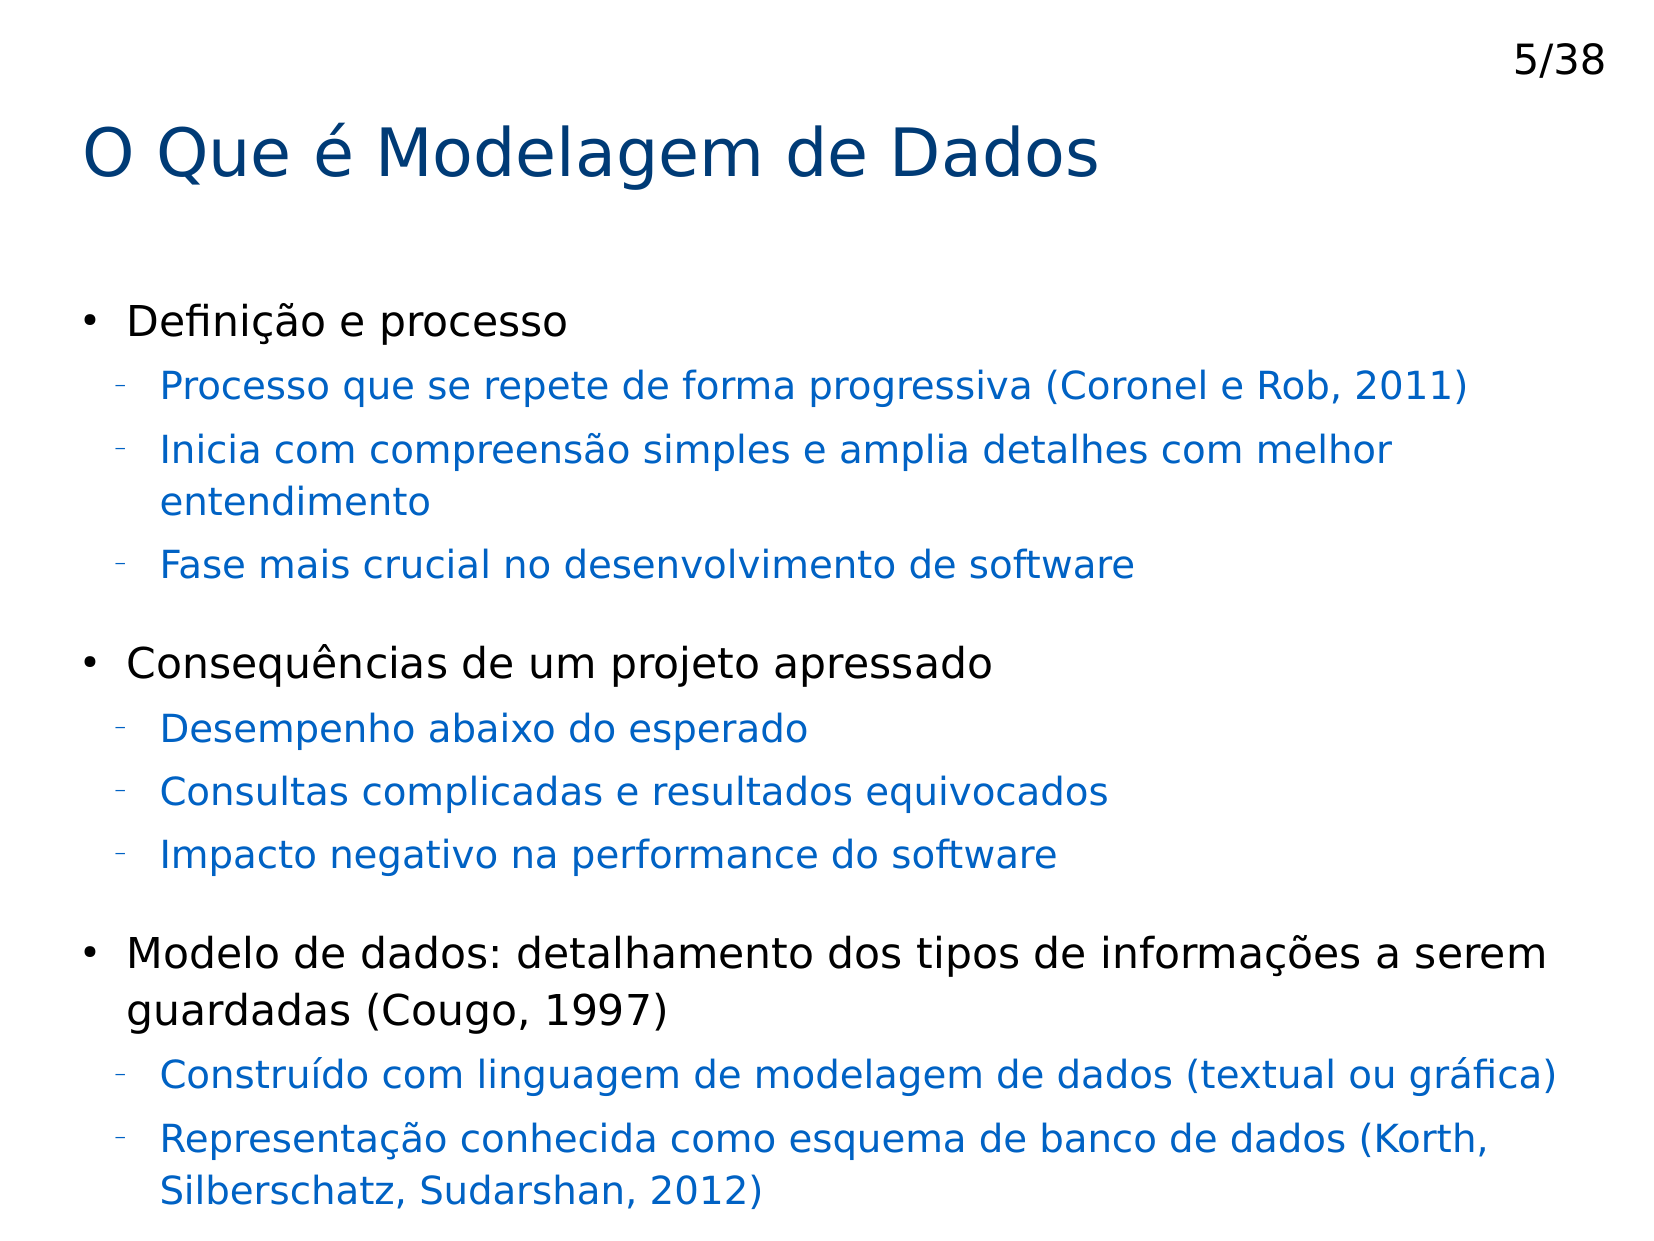

5
# O Que é Modelagem de Dados
Definição e processo
Processo que se repete de forma progressiva (Coronel e Rob, 2011)
Inicia com compreensão simples e amplia detalhes com melhor entendimento
Fase mais crucial no desenvolvimento de software
Consequências de um projeto apressado
Desempenho abaixo do esperado
Consultas complicadas e resultados equivocados
Impacto negativo na performance do software
Modelo de dados: detalhamento dos tipos de informações a serem guardadas (Cougo, 1997)
Construído com linguagem de modelagem de dados (textual ou gráfica)
Representação conhecida como esquema de banco de dados (Korth, Silberschatz, Sudarshan, 2012)